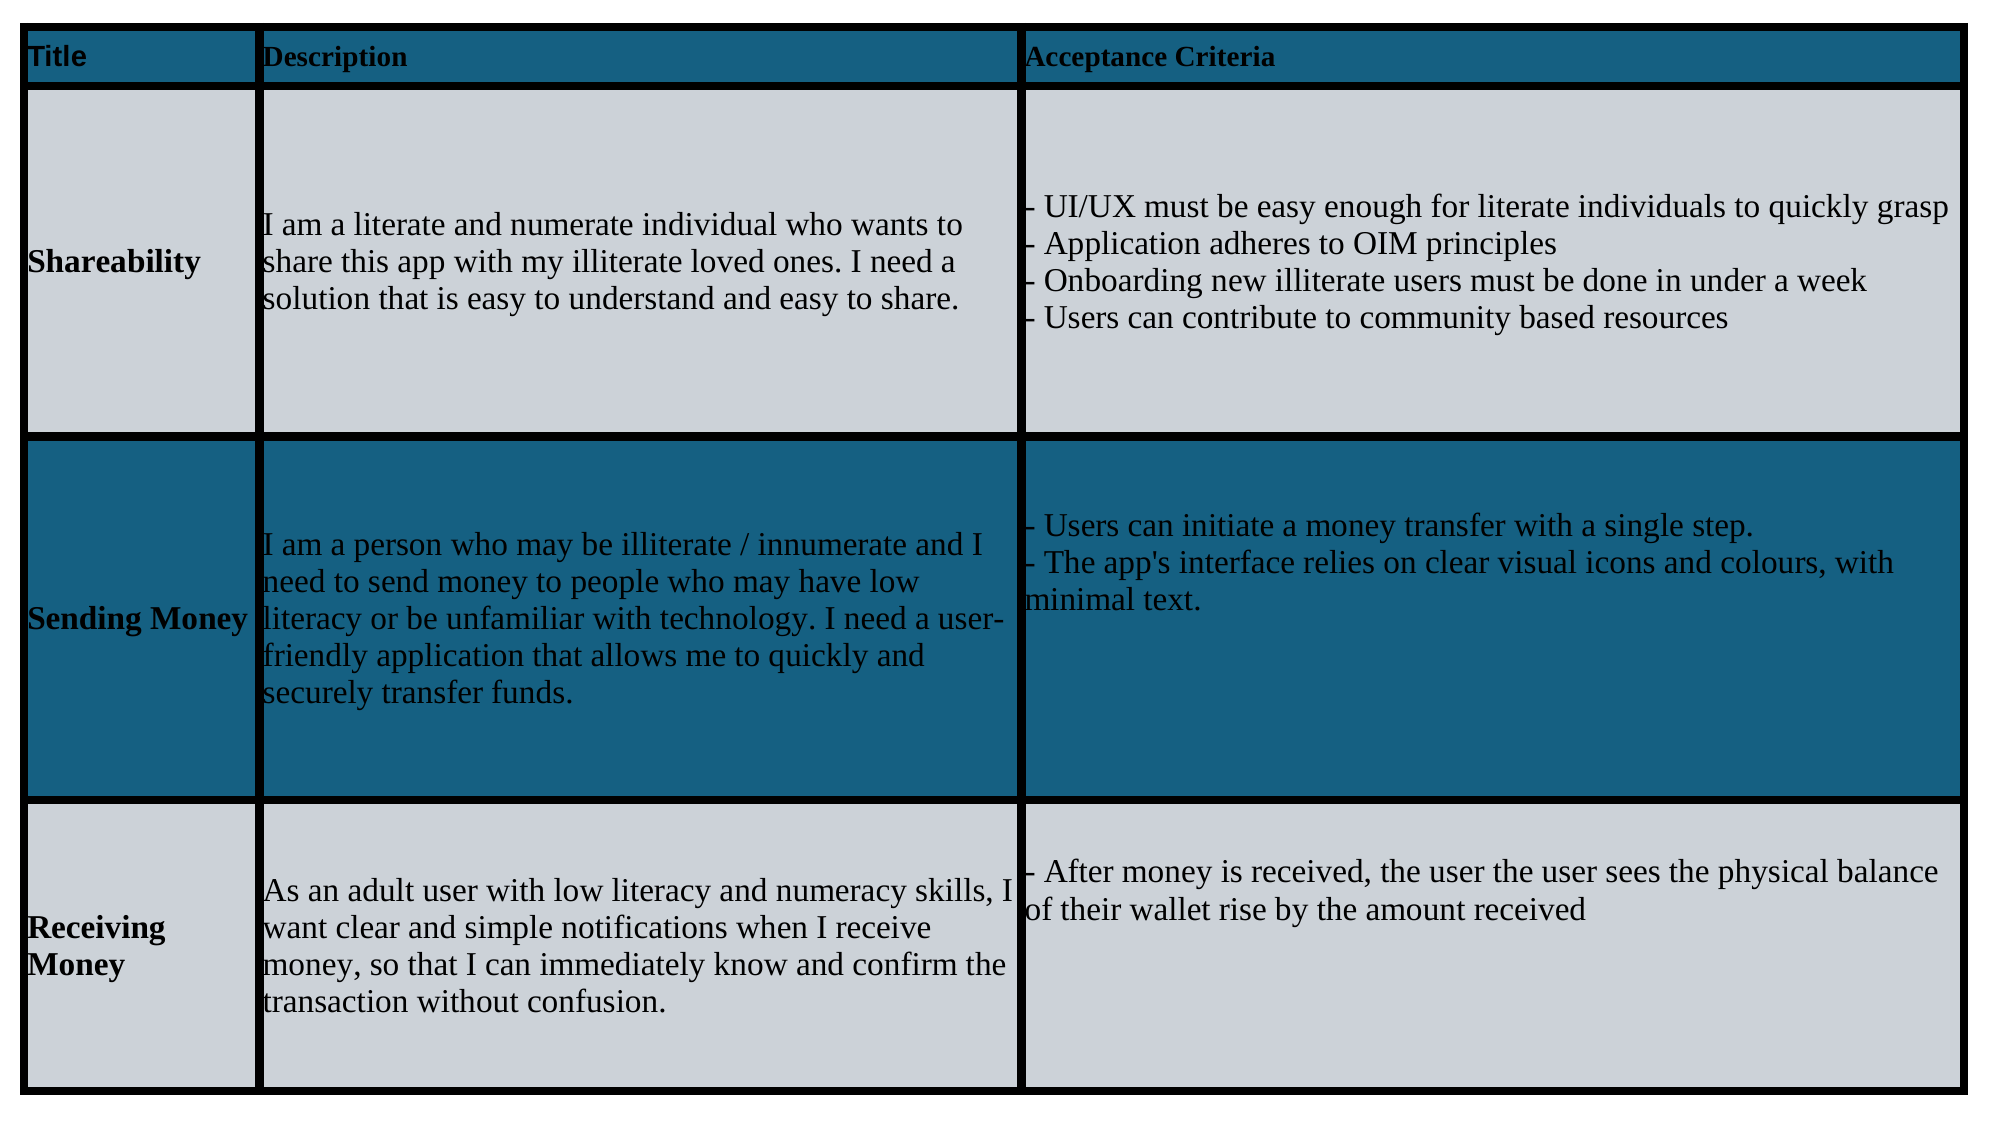

| Title | Description | Acceptance Criteria |
| --- | --- | --- |
| Shareability | I am a literate and numerate individual who wants to share this app with my illiterate loved ones. I need a solution that is easy to understand and easy to share. | - UI/UX must be easy enough for literate individuals to quickly grasp - Application adheres to OIM principles - Onboarding new illiterate users must be done in under a week - Users can contribute to community based resources |
| Sending Money | I am a person who may be illiterate / innumerate and I need to send money to people who may have low literacy or be unfamiliar with technology. I need a user-friendly application that allows me to quickly and securely transfer funds. | - Users can initiate a money transfer with a single step. - The app's interface relies on clear visual icons and colours, with minimal text. |
| Receiving Money | As an adult user with low literacy and numeracy skills, I want clear and simple notifications when I receive money, so that I can immediately know and confirm the transaction without confusion. | - After money is received, the user the user sees the physical balance of their wallet rise by the amount received |